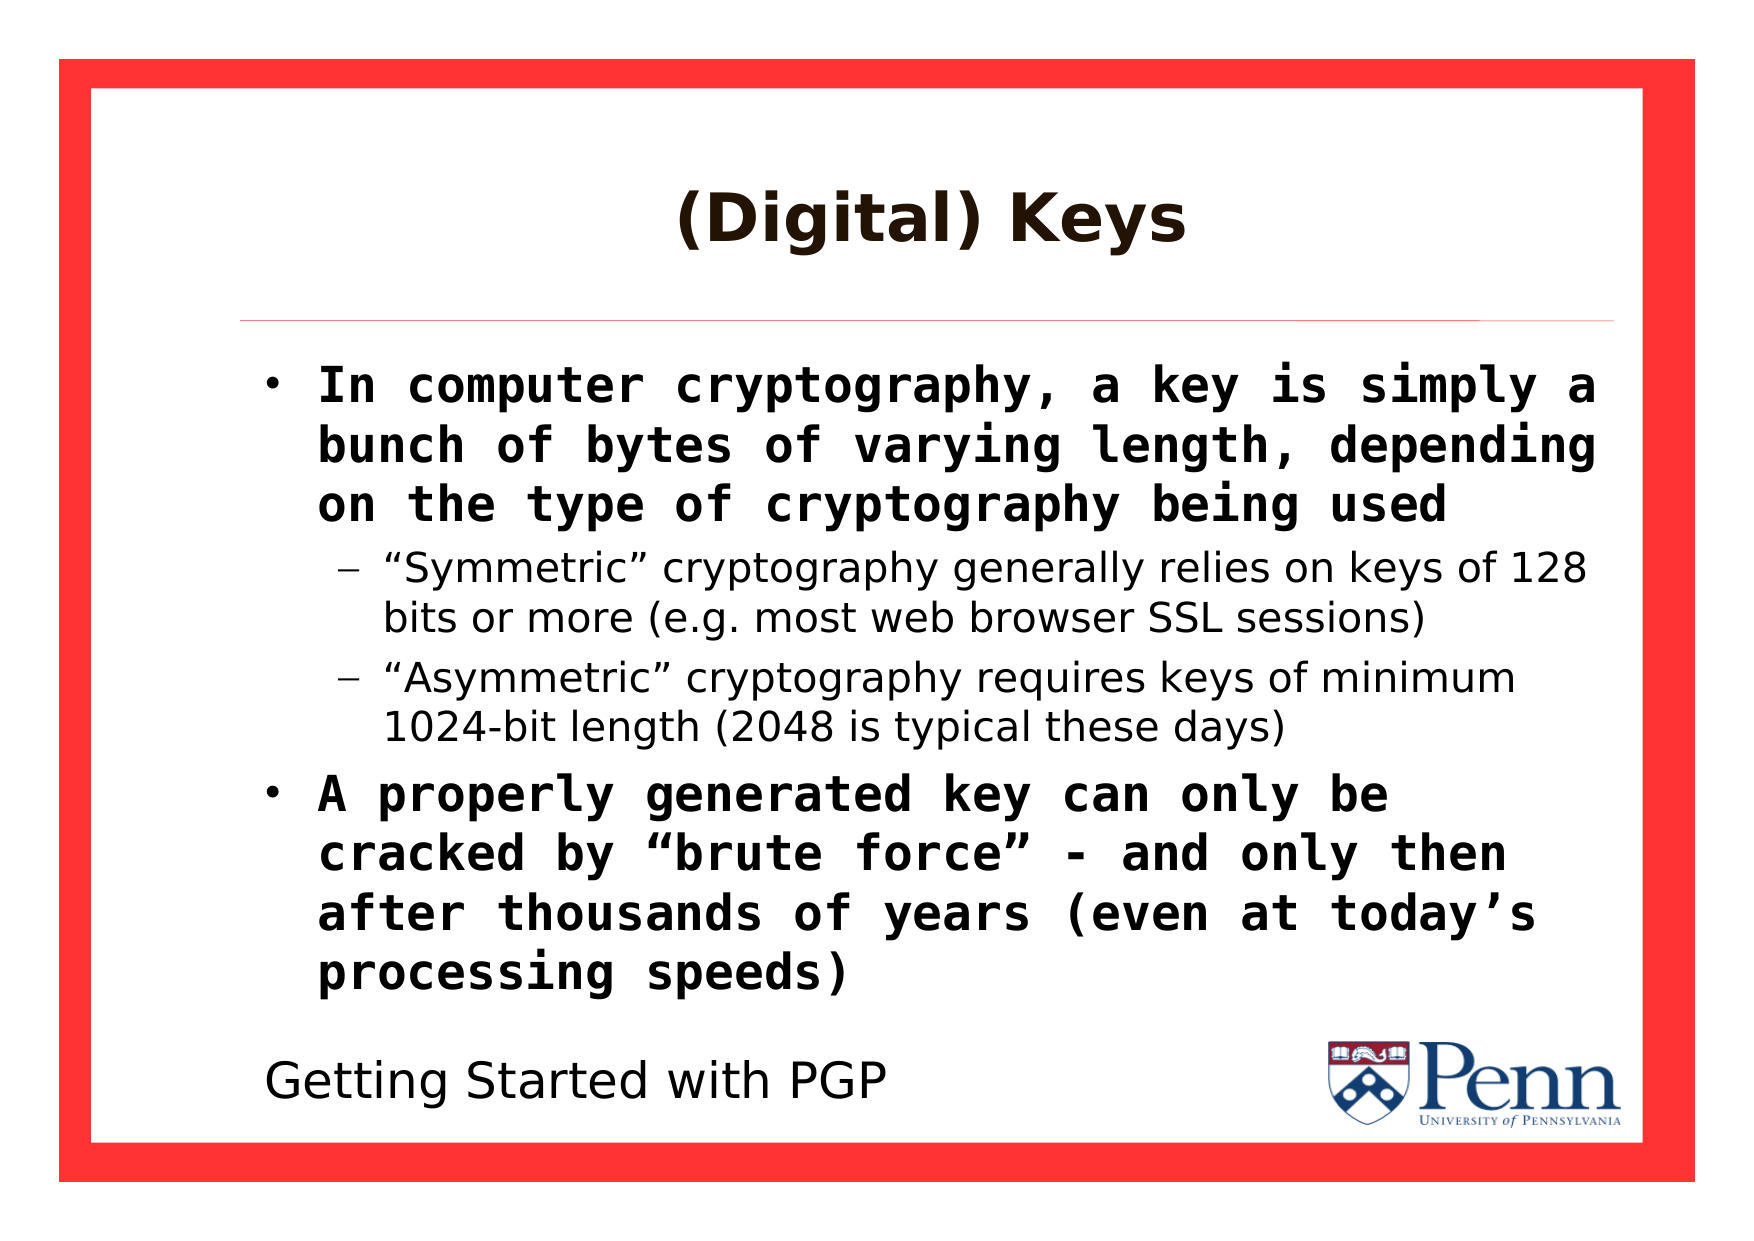

# (Digital) Keys
In computer cryptography, a key is simply a bunch of bytes of varying length, depending on the type of cryptography being used
“Symmetric” cryptography generally relies on keys of 128 bits or more (e.g. most web browser SSL sessions)
“Asymmetric” cryptography requires keys of minimum 1024-bit length (2048 is typical these days)
A properly generated key can only be cracked by “brute force” - and only then after thousands of years (even at today’s processing speeds)